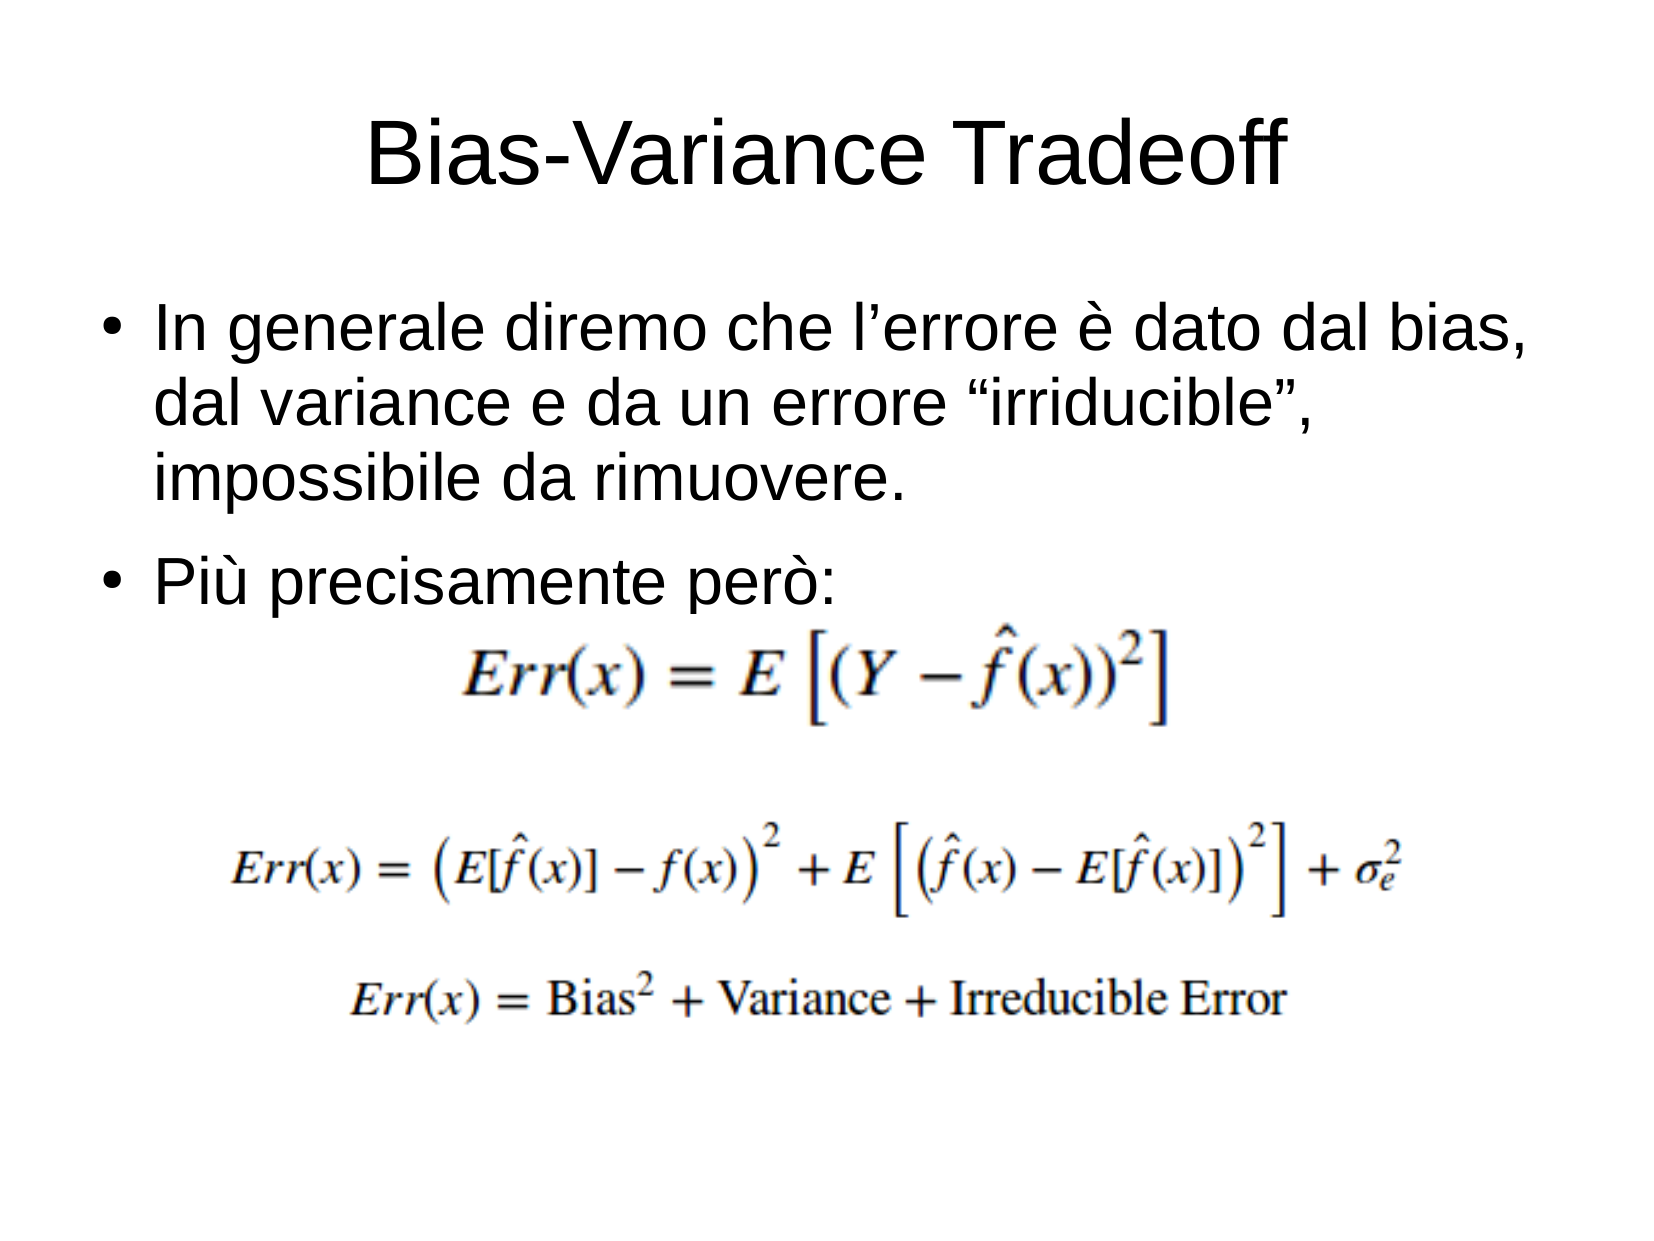

# Bias-Variance Tradeoff
In generale diremo che l’errore è dato dal bias, dal variance e da un errore “irriducible”, impossibile da rimuovere.
Più precisamente però: